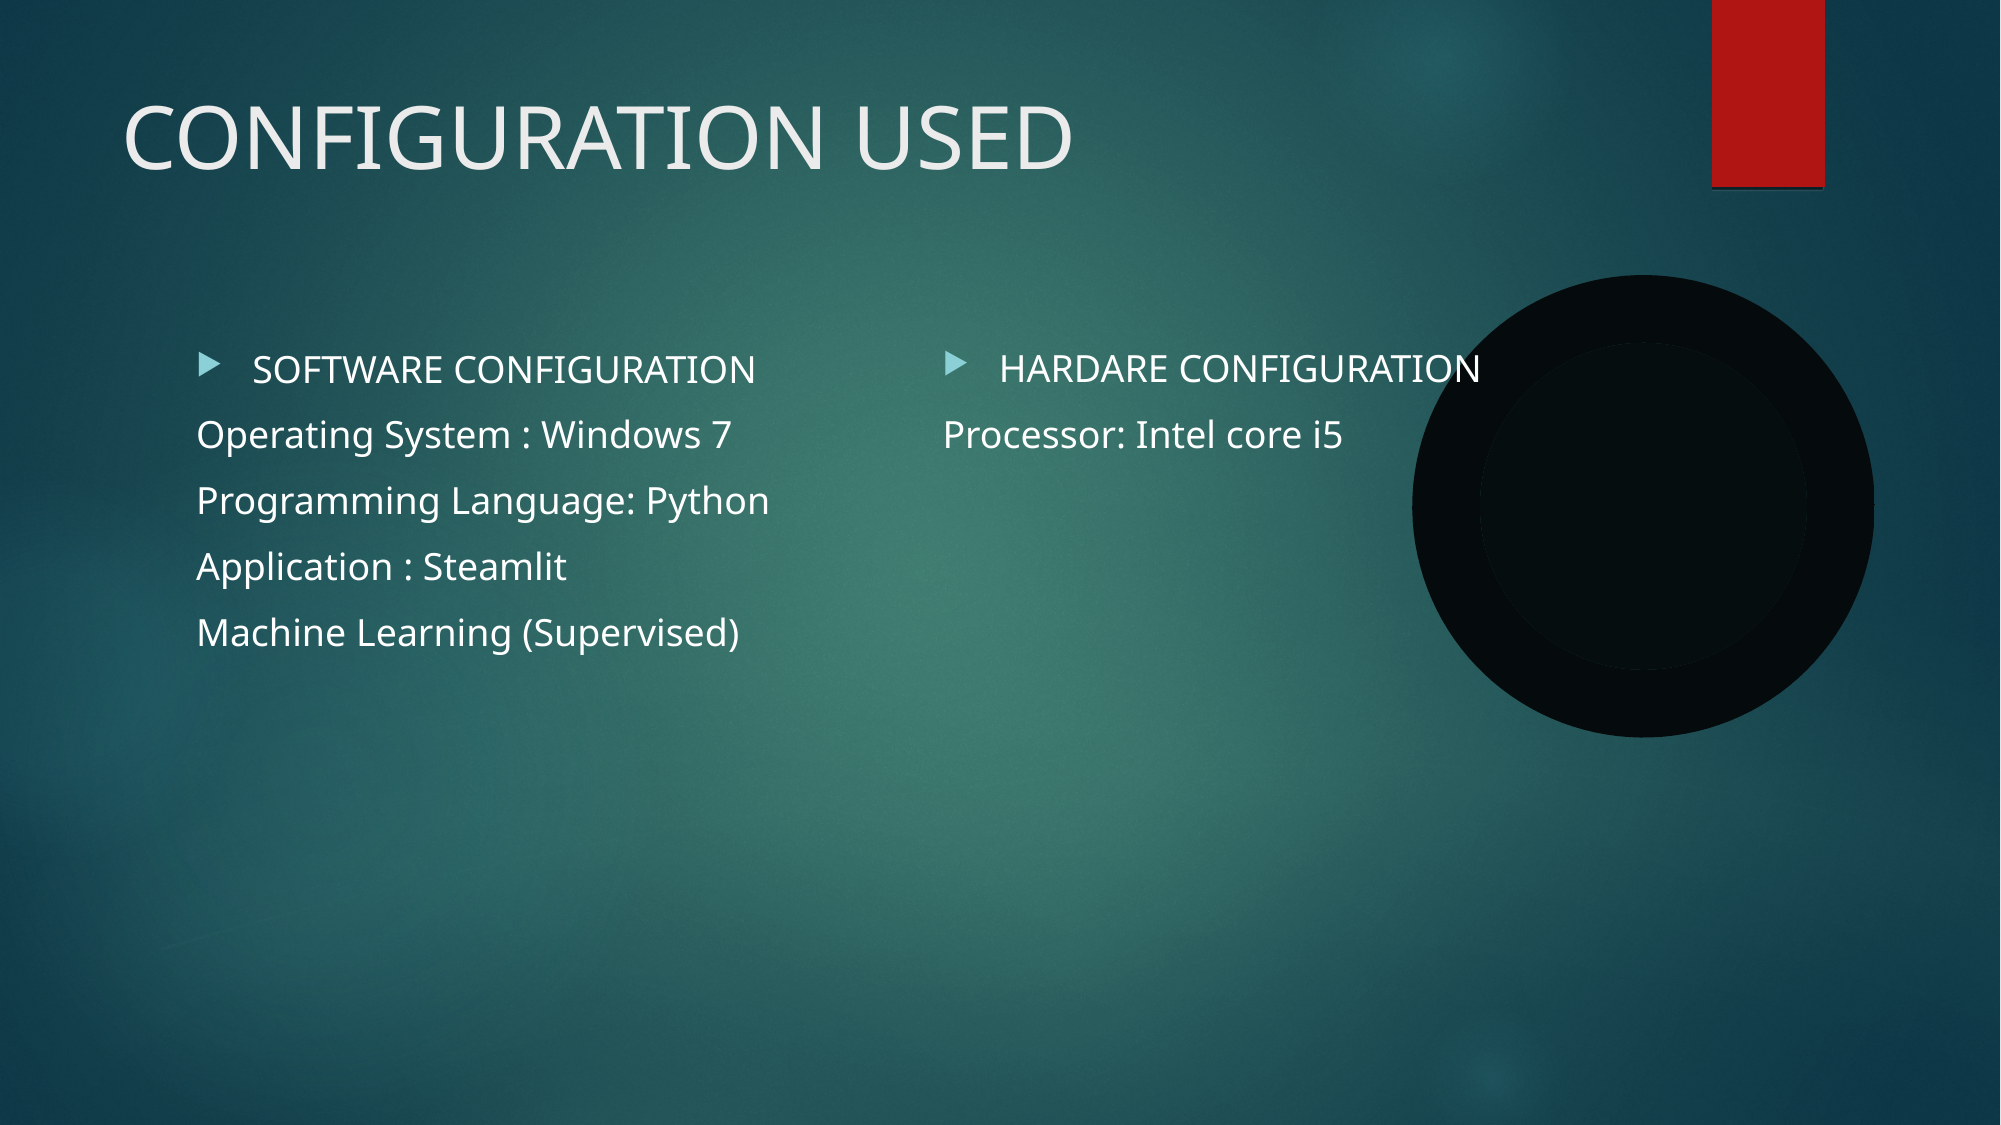

# CONFIGURATION USED
HARDARE CONFIGURATION
Processor: Intel core i5
SOFTWARE CONFIGURATION
Operating System : Windows 7
Programming Language: Python
Application : Steamlit
Machine Learning (Supervised)